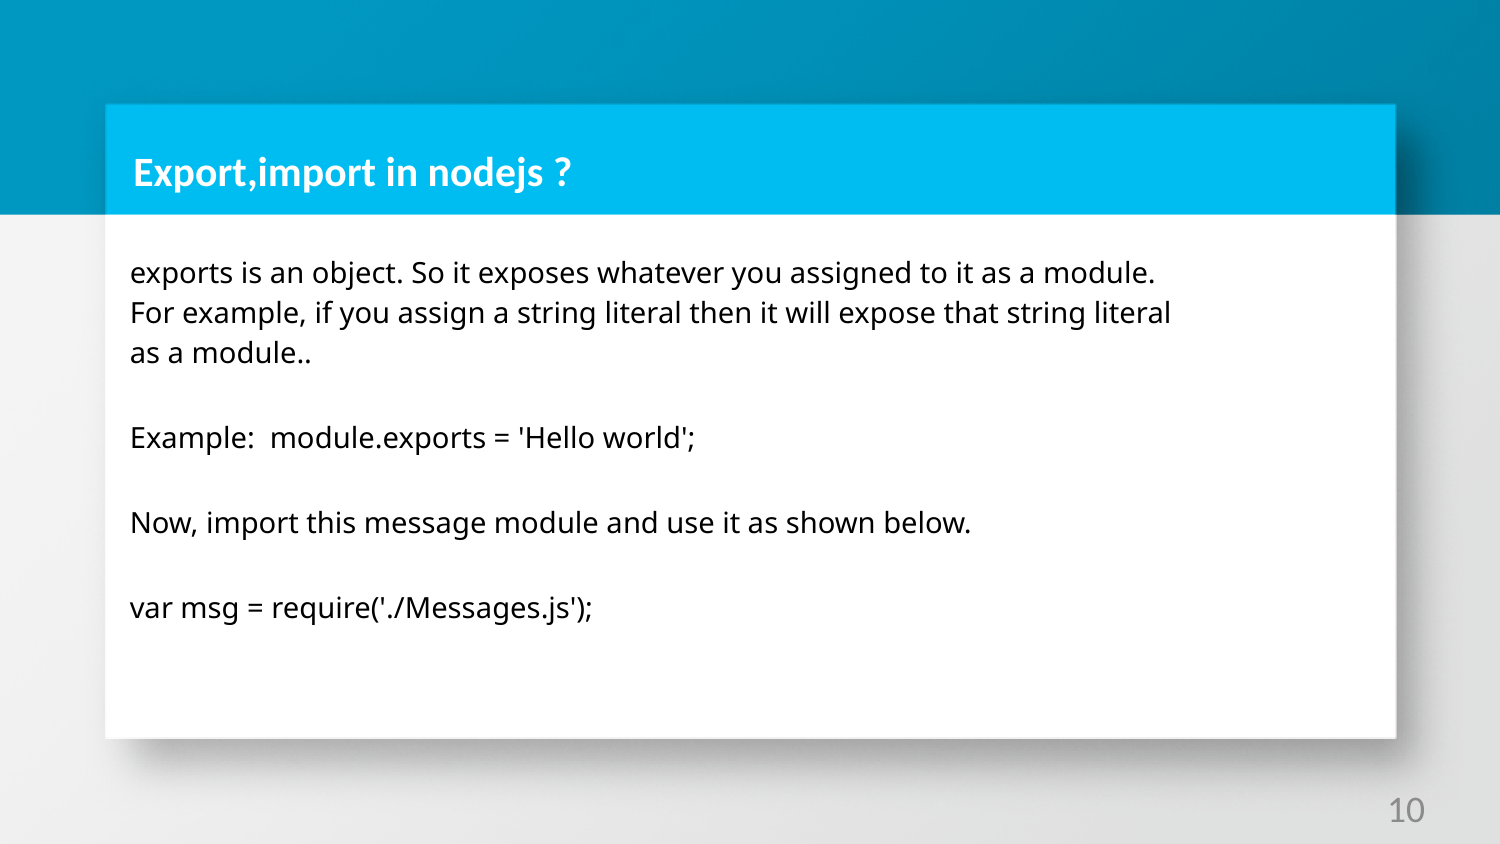

# Export,import in nodejs ?
exports is an object. So it exposes whatever you assigned to it as a module. For example, if you assign a string literal then it will expose that string literal as a module..
Example: module.exports = 'Hello world';
Now, import this message module and use it as shown below.
var msg = require('./Messages.js');
Naveed Rana
10